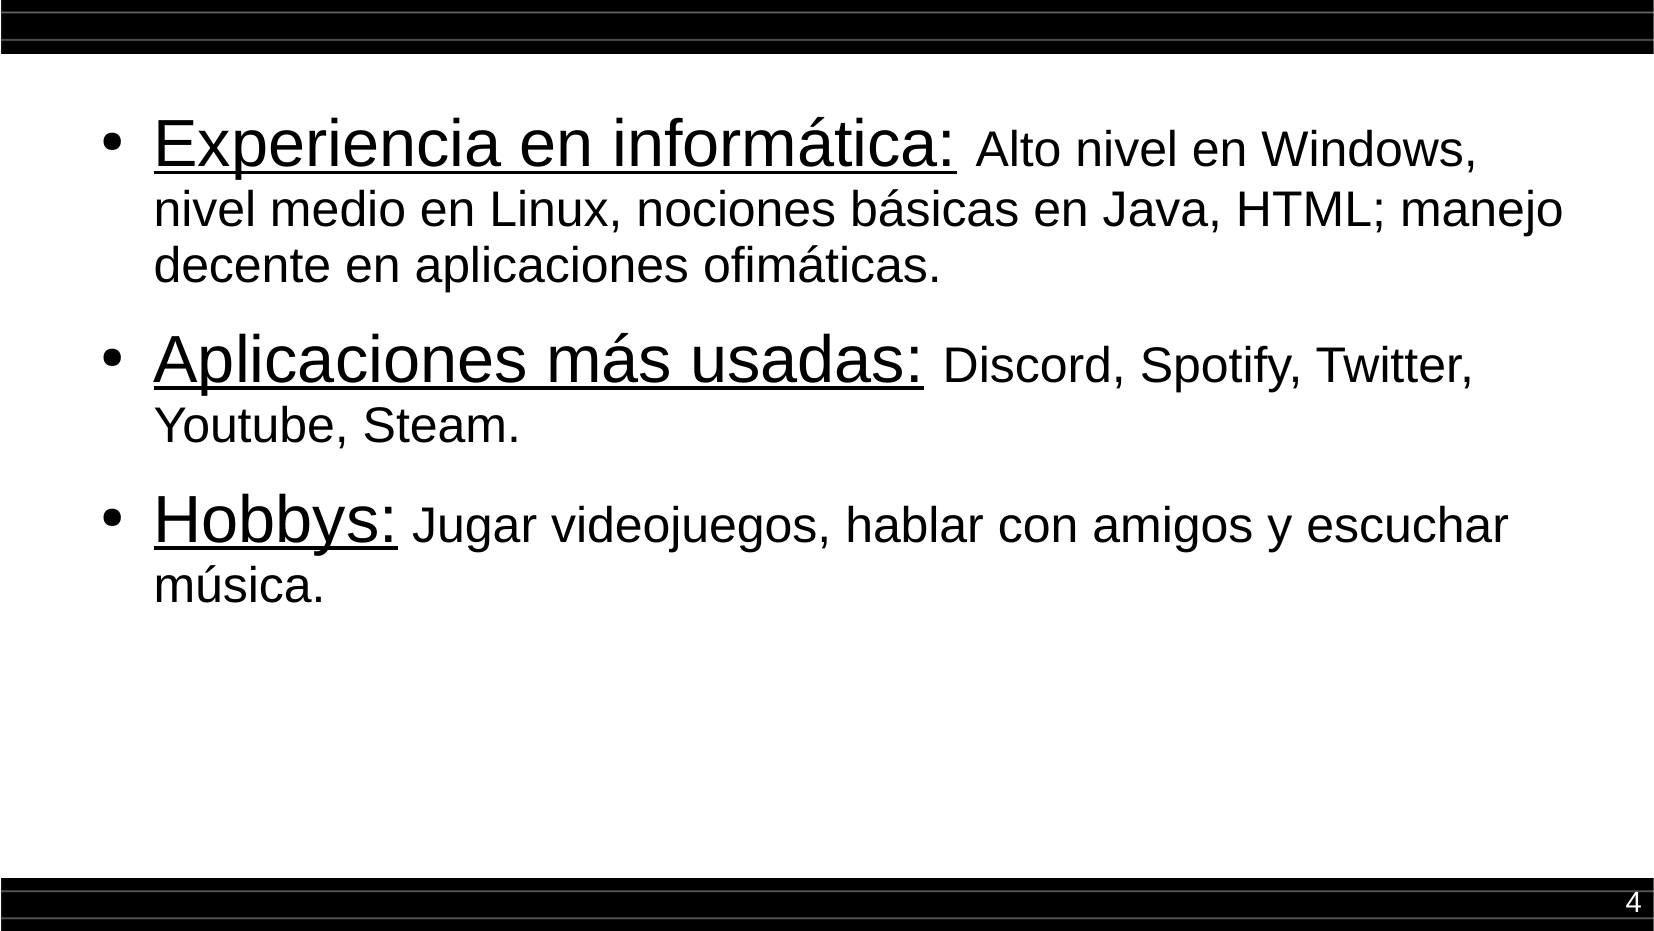

# Experiencia en informática: Alto nivel en Windows, nivel medio en Linux, nociones básicas en Java, HTML; manejo decente en aplicaciones ofimáticas.
Aplicaciones más usadas: Discord, Spotify, Twitter, Youtube, Steam.
Hobbys: Jugar videojuegos, hablar con amigos y escuchar música.